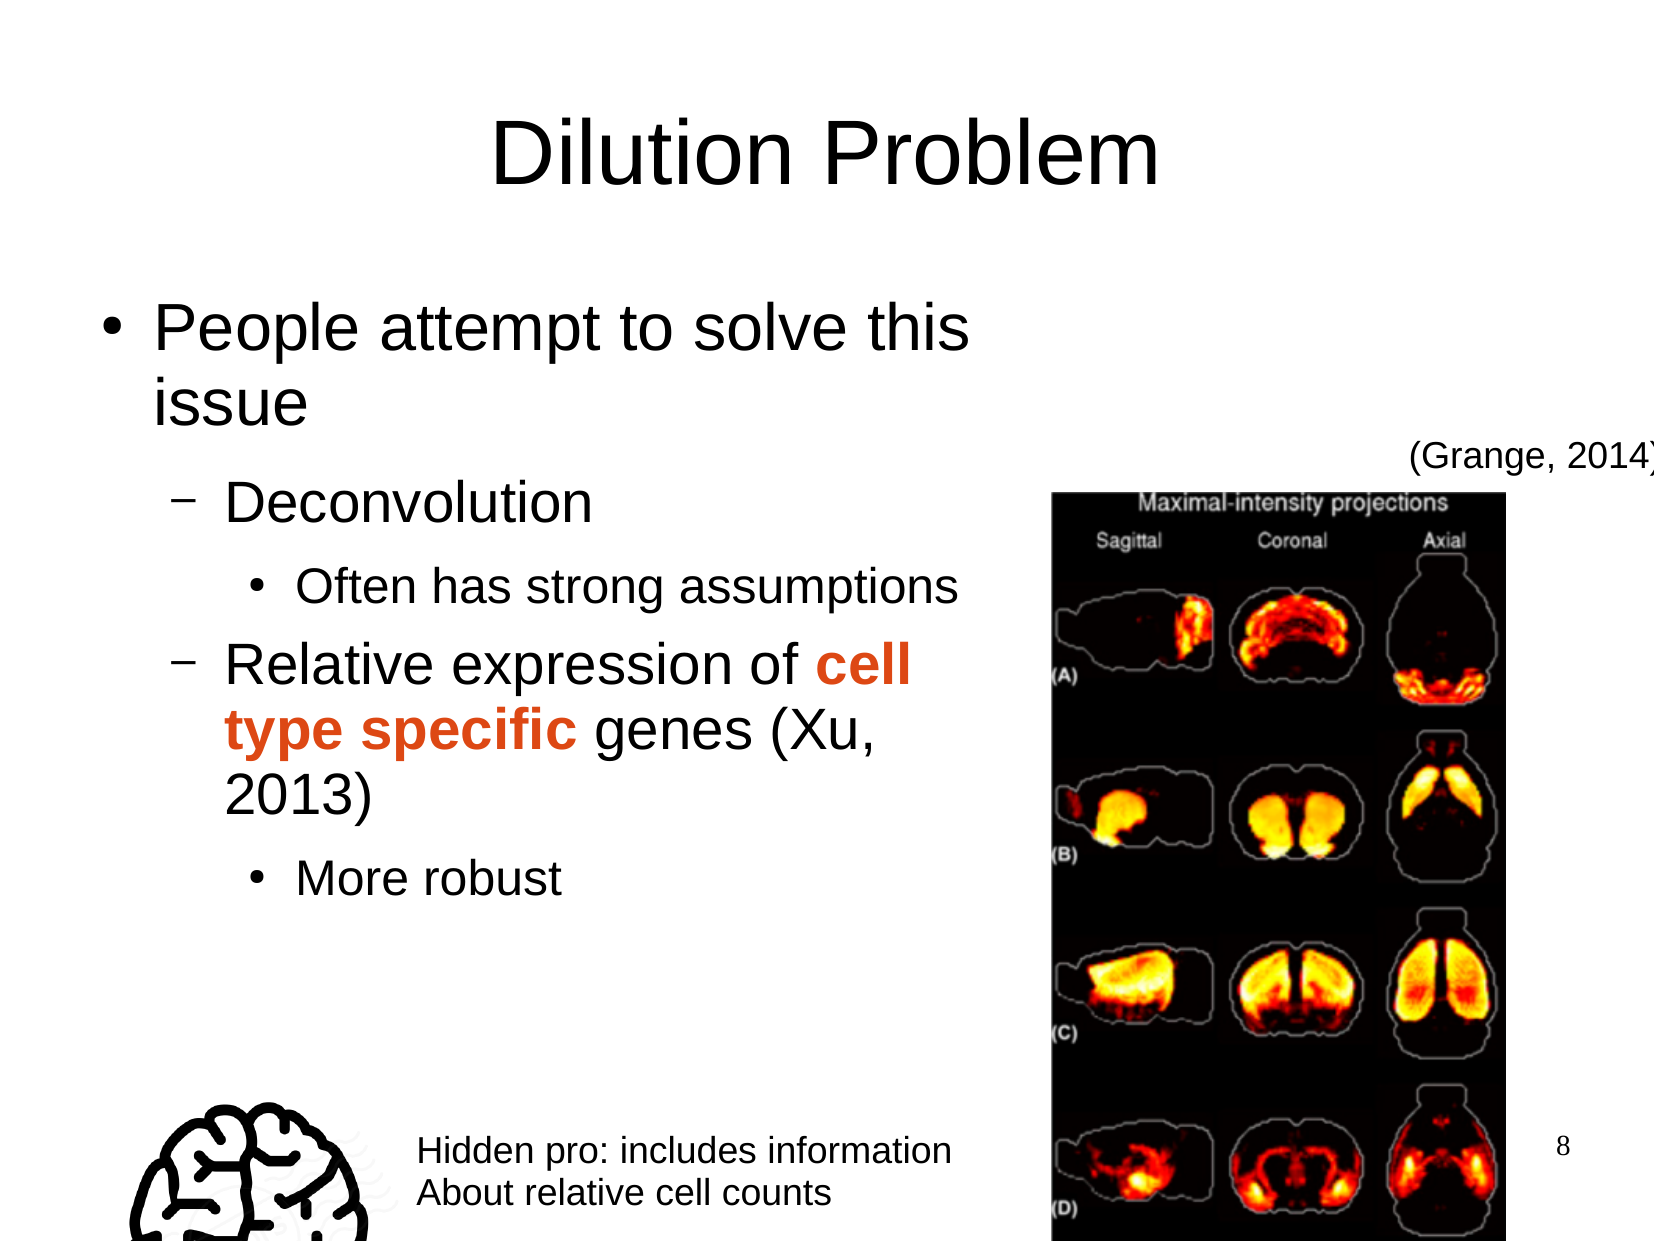

# Dilution Problem
People attempt to solve this issue
Deconvolution
Often has strong assumptions
Relative expression of cell type specific genes (Xu, 2013)
More robust
(Grange, 2014)
Hidden pro: includes information
About relative cell counts
8